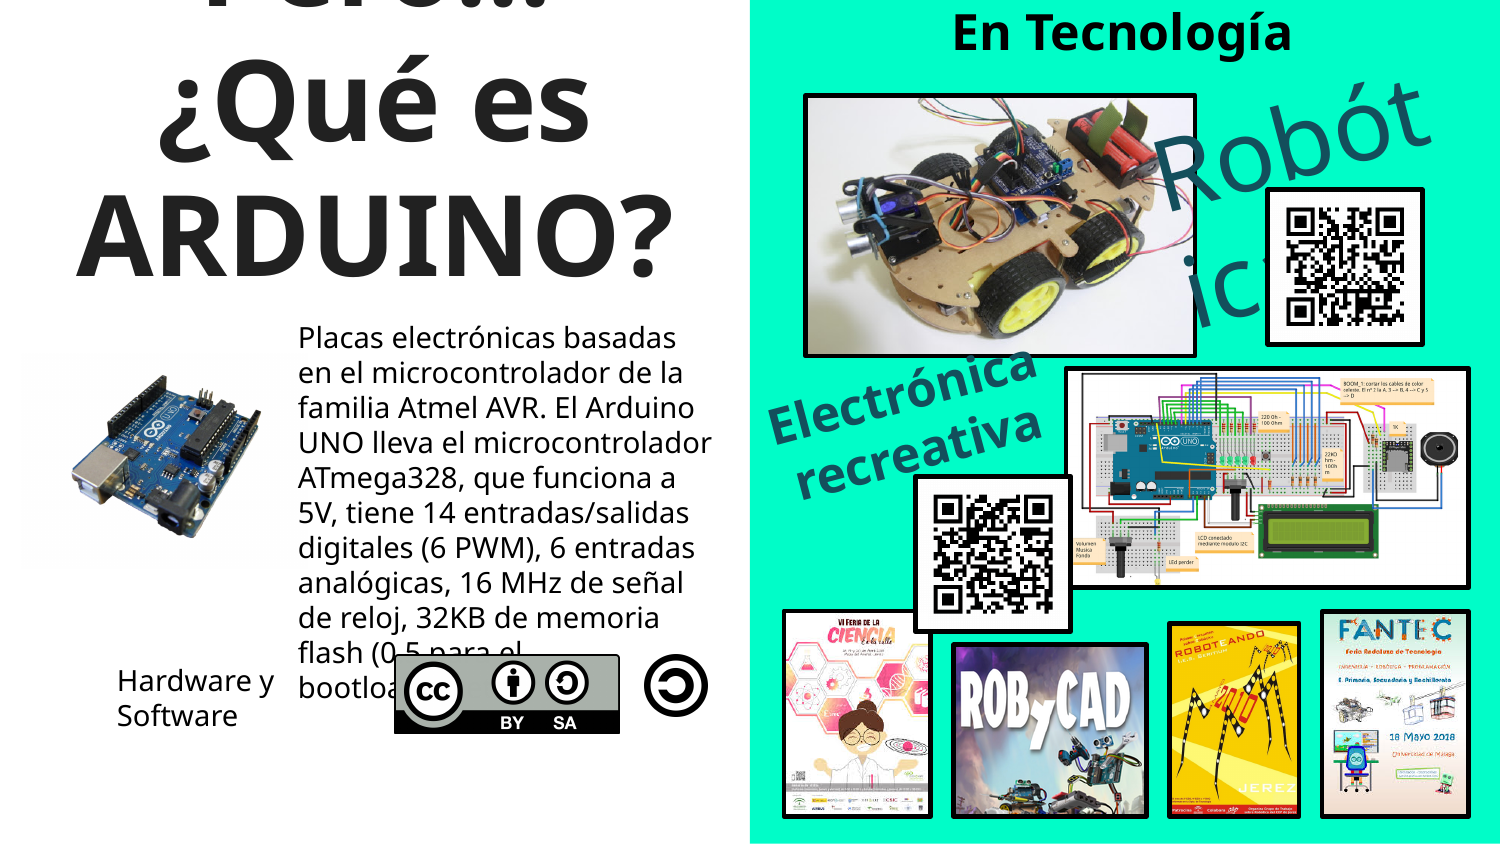

En Tecnología
# Pero… ¿Qué es ARDUINO?
Robótica
Placas electrónicas basadas en el microcontrolador de la familia Atmel AVR. El Arduino UNO lleva el microcontrolador ATmega328, que funciona a 5V, tiene 14 entradas/salidas digitales (6 PWM), 6 entradas analógicas, 16 MHz de señal de reloj, 32KB de memoria flash (0.5 para el bootloader),etc.
Electrónica recreativa
Hardware y Software